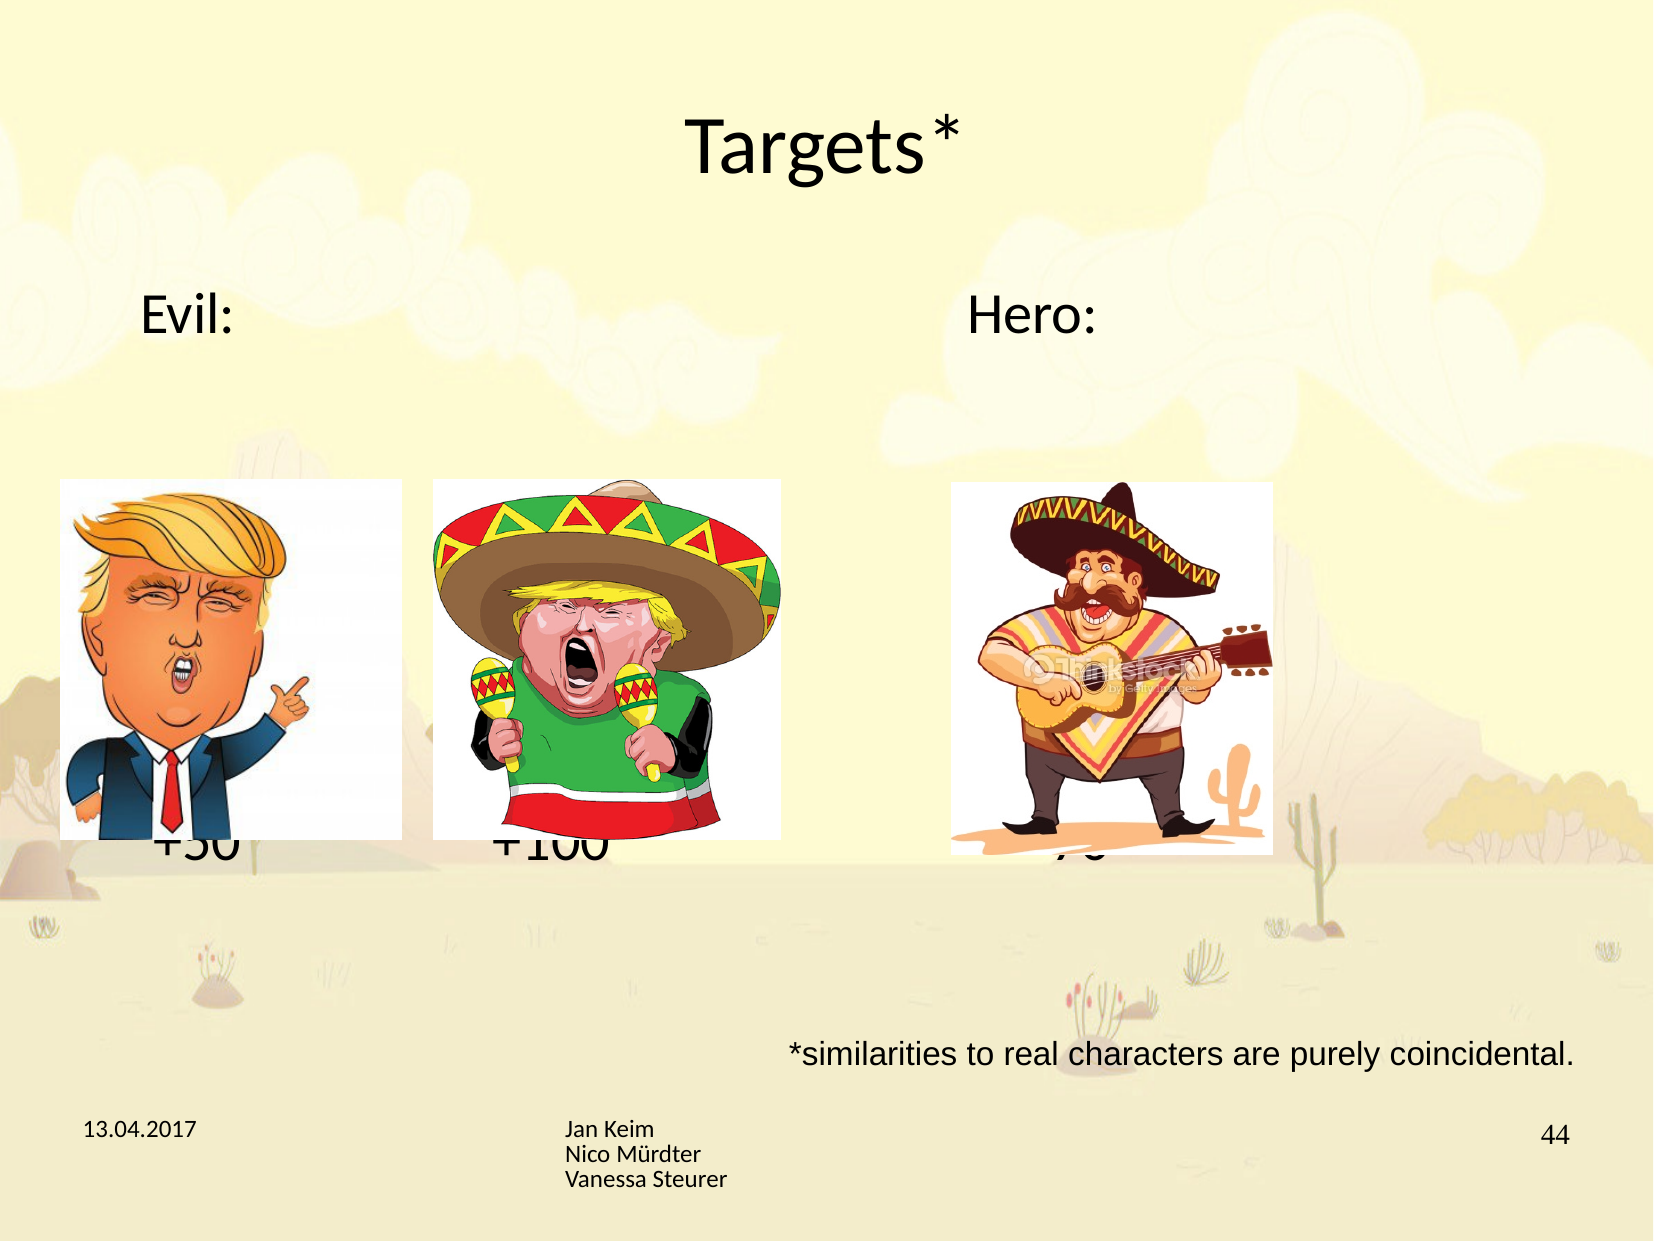

# Targets*
Evil:
 +50			 +100
 Hero:
 -70
*similarities to real characters are purely coincidental.